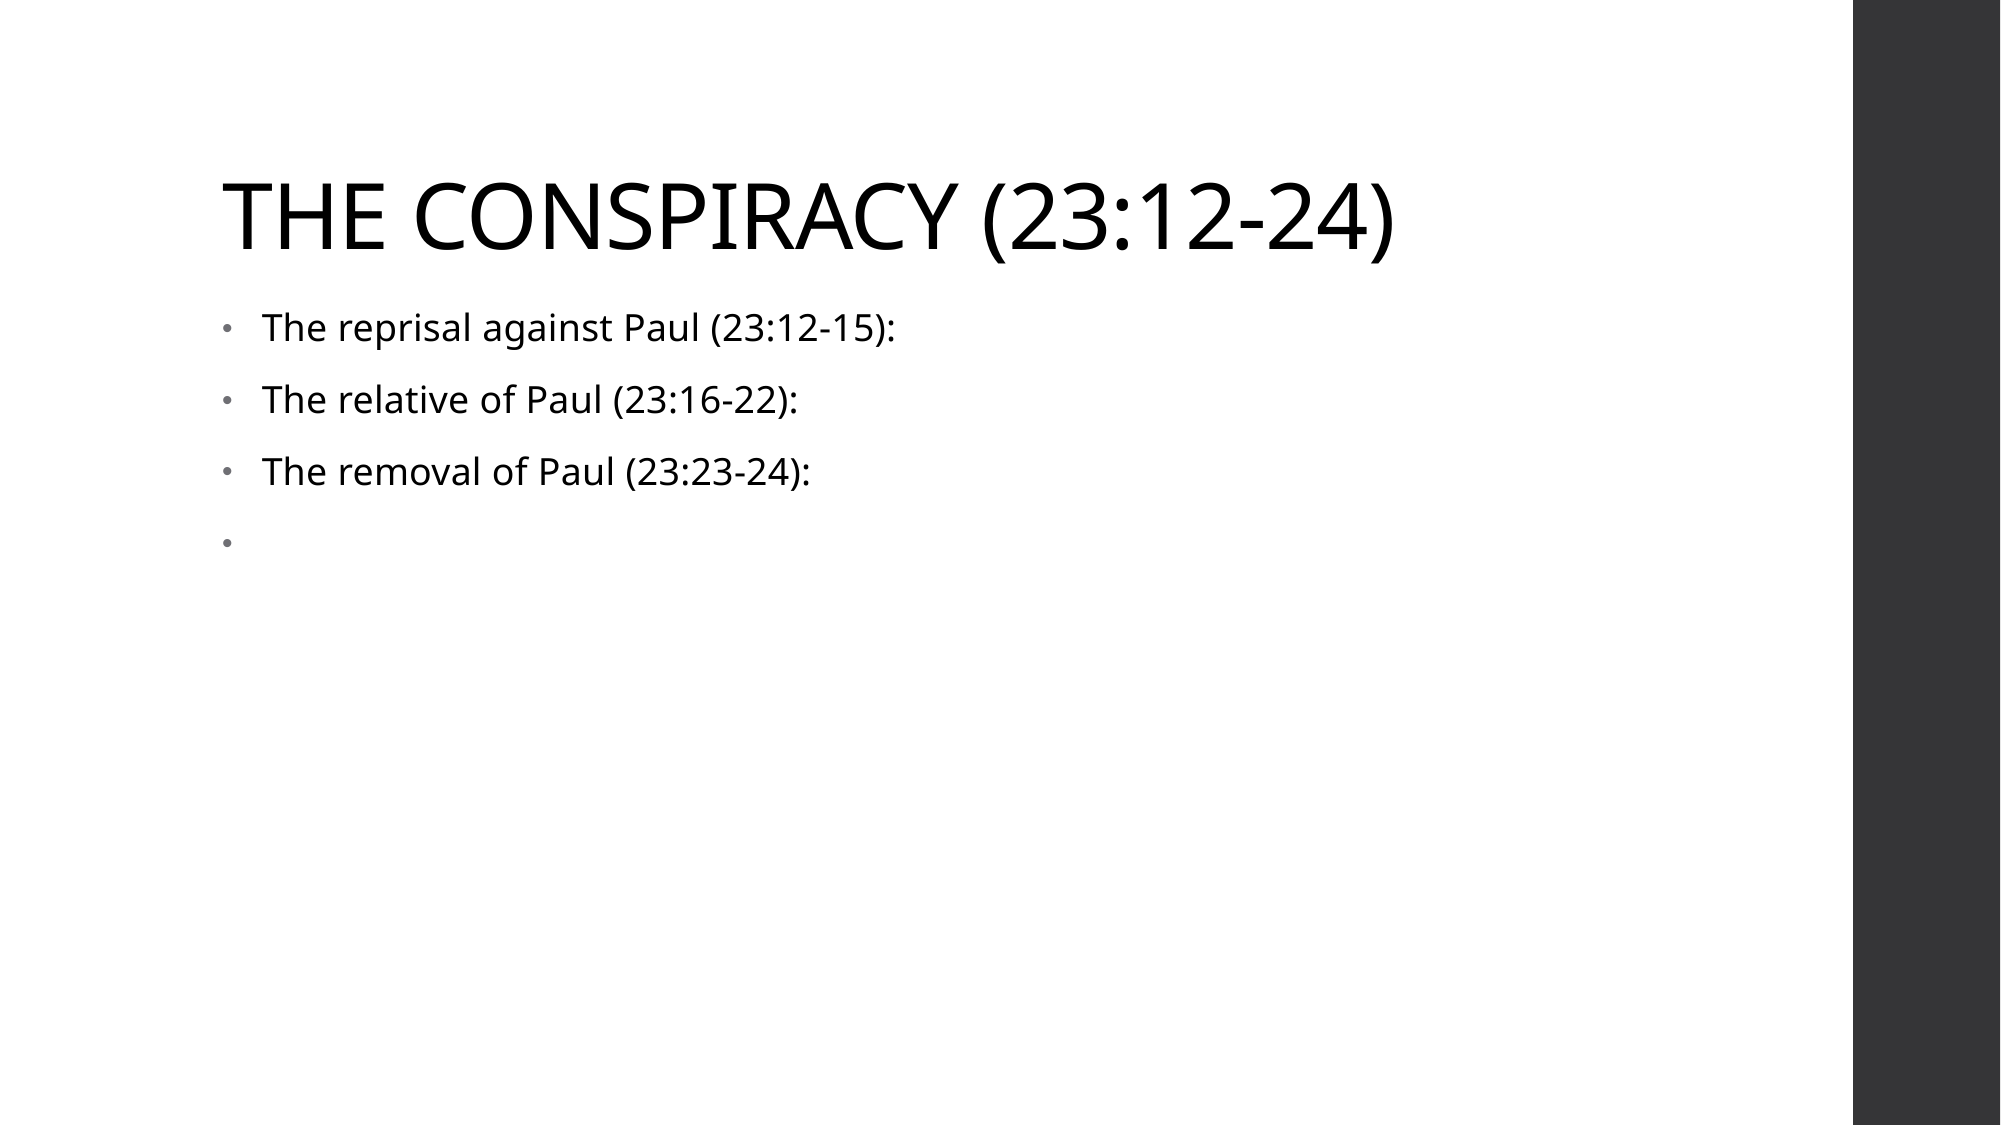

# THE CONSPIRACY (23:12-24)
 The reprisal against Paul (23:12-15):
 The relative of Paul (23:16-22):
 The removal of Paul (23:23-24):